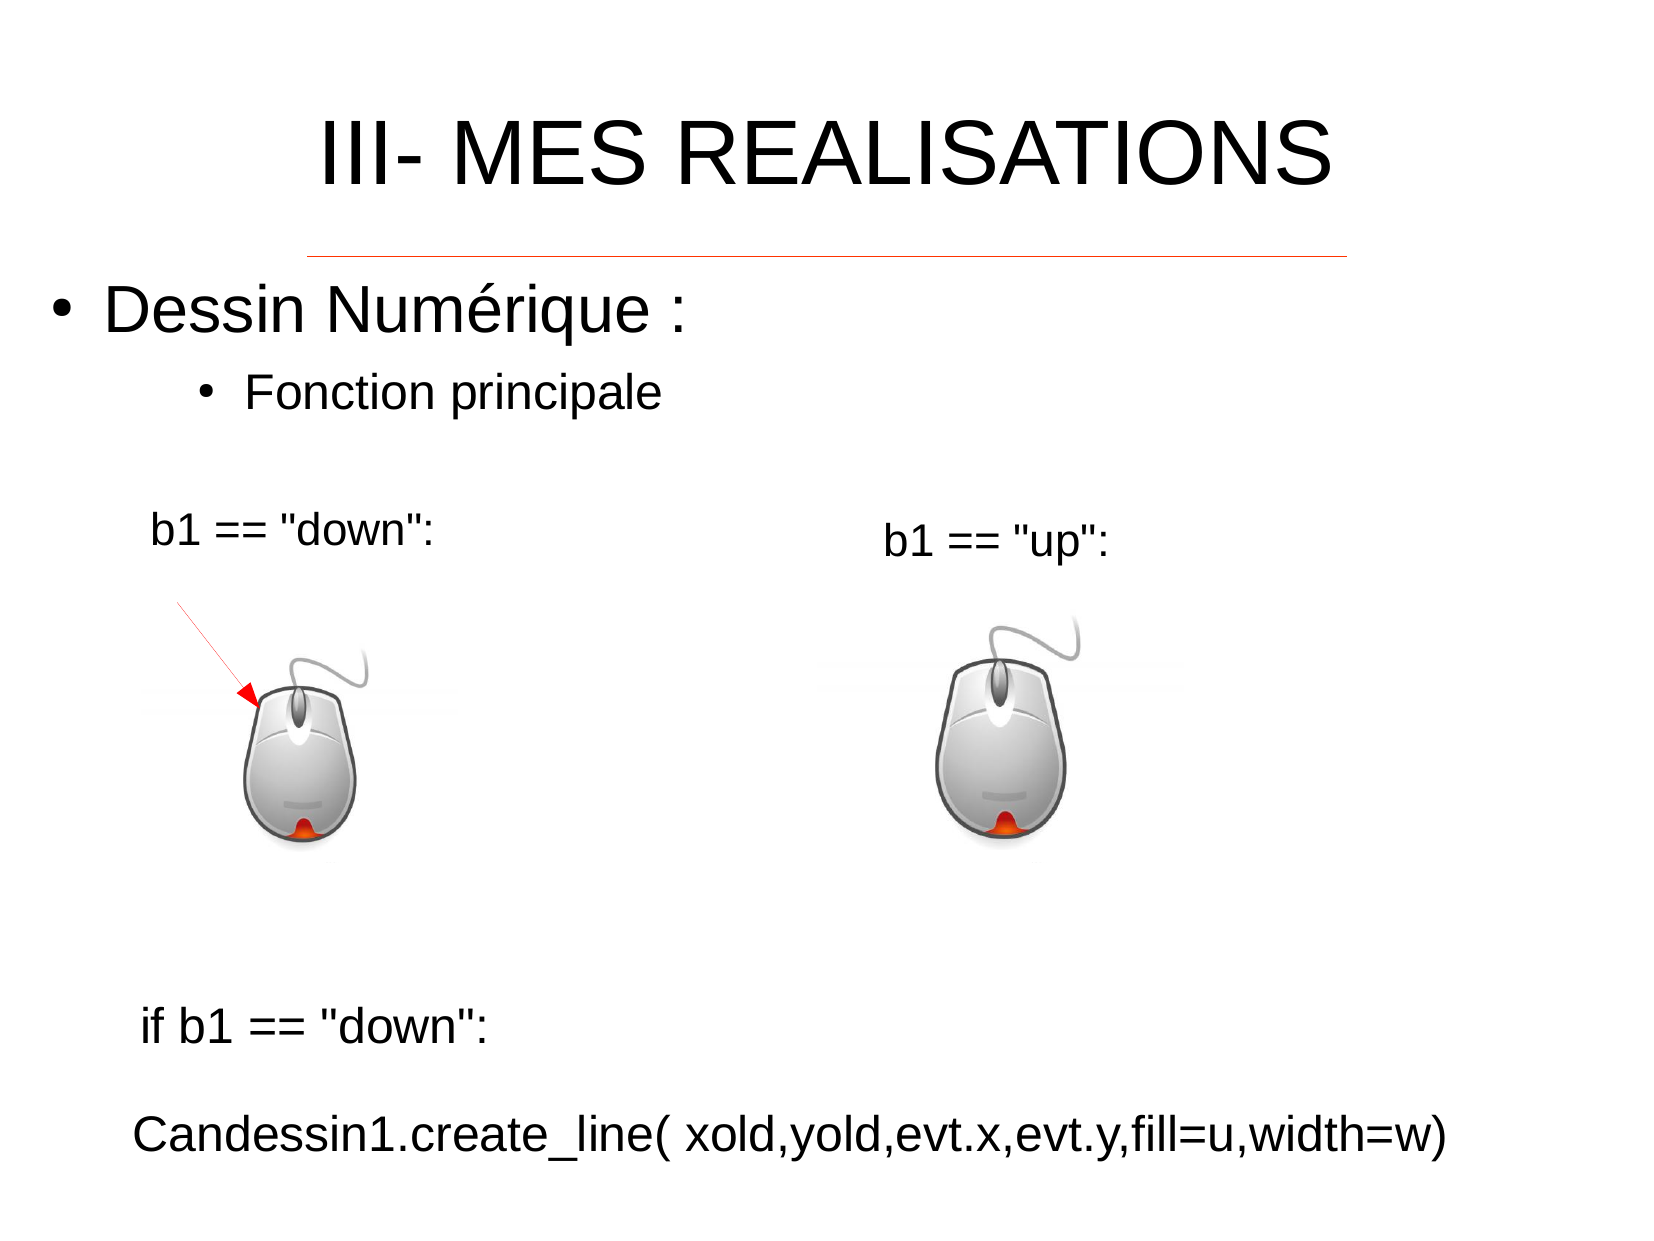

# III- MES REALISATIONS
Dessin Numérique :
Fonction principale
 b1 == "down":
 b1 == "up":
 if b1 == "down":
Candessin1.create_line( xold,yold,evt.x,evt.y,fill=u,width=w)